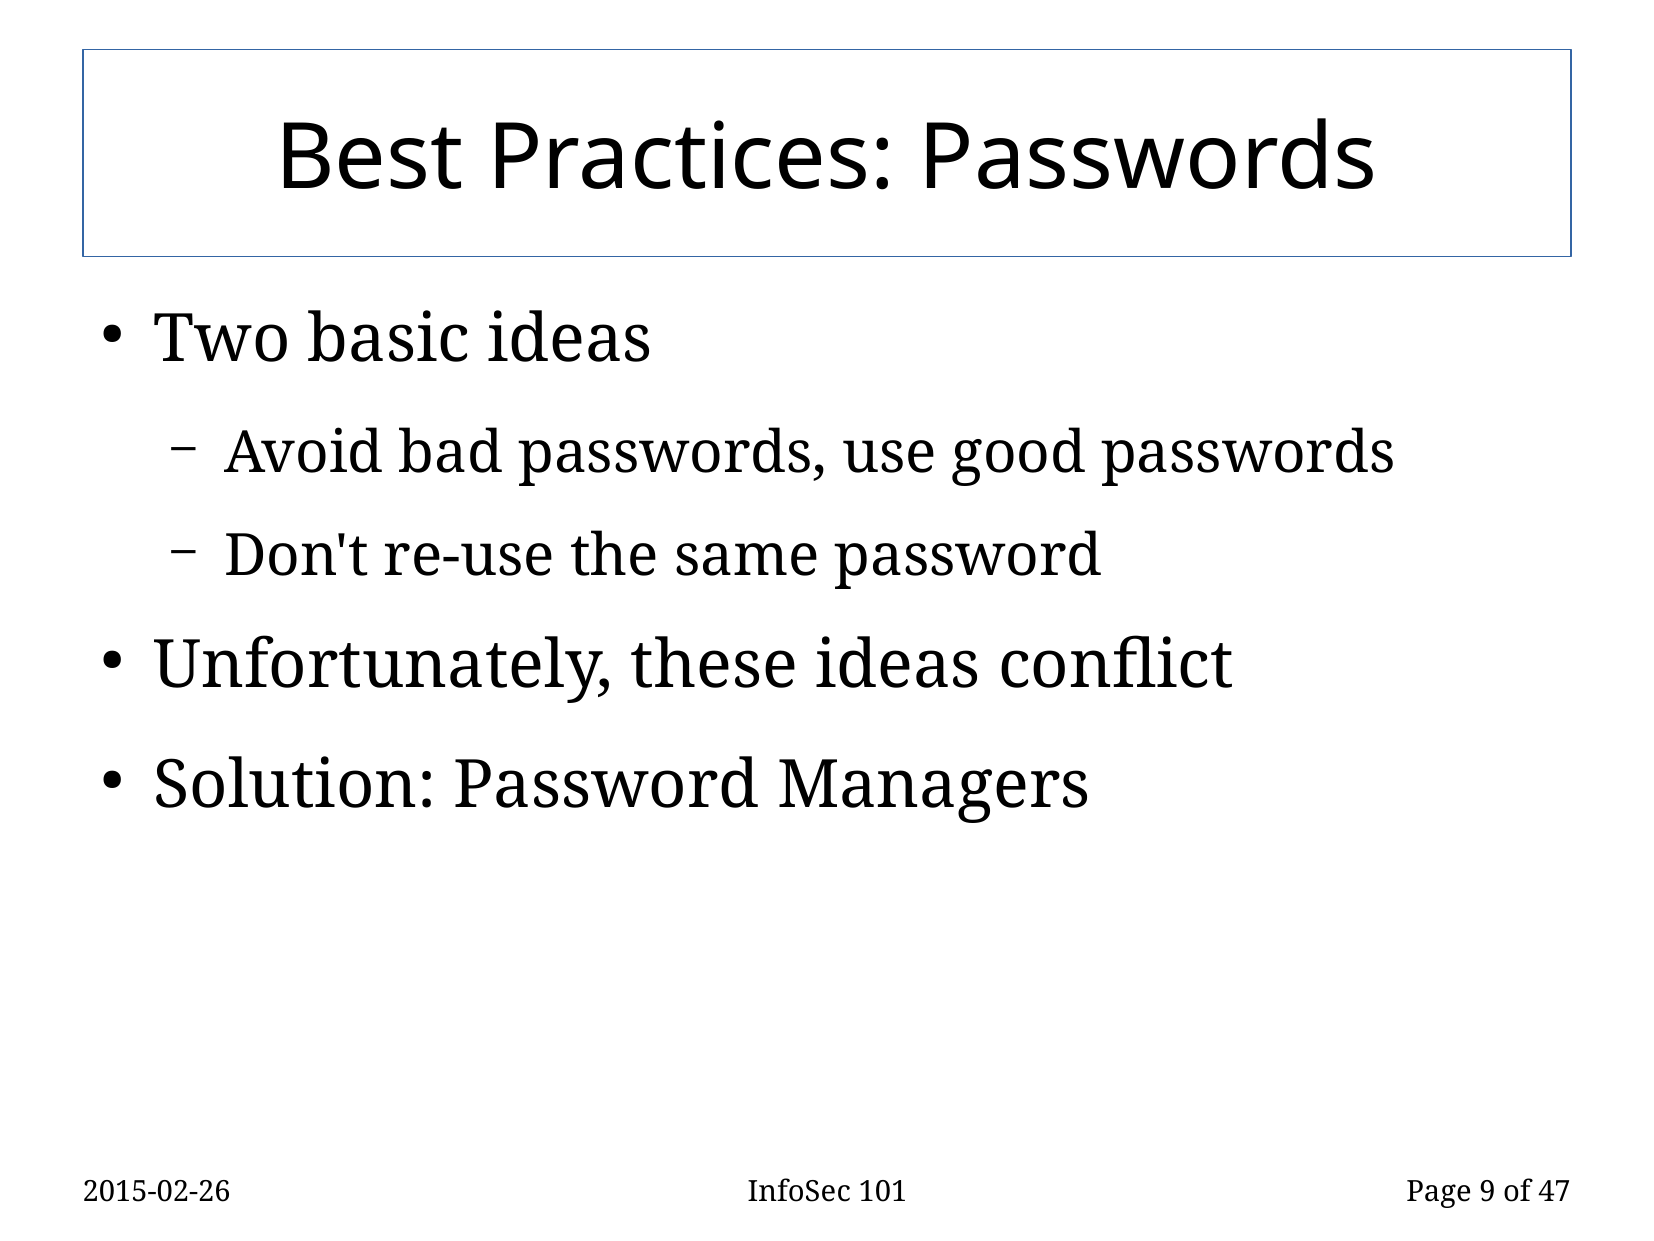

# Best Practices: Passwords
Two basic ideas
Avoid bad passwords, use good passwords
Don't re-use the same password
Unfortunately, these ideas conflict
Solution: Password Managers
2015-02-26
InfoSec 101
9